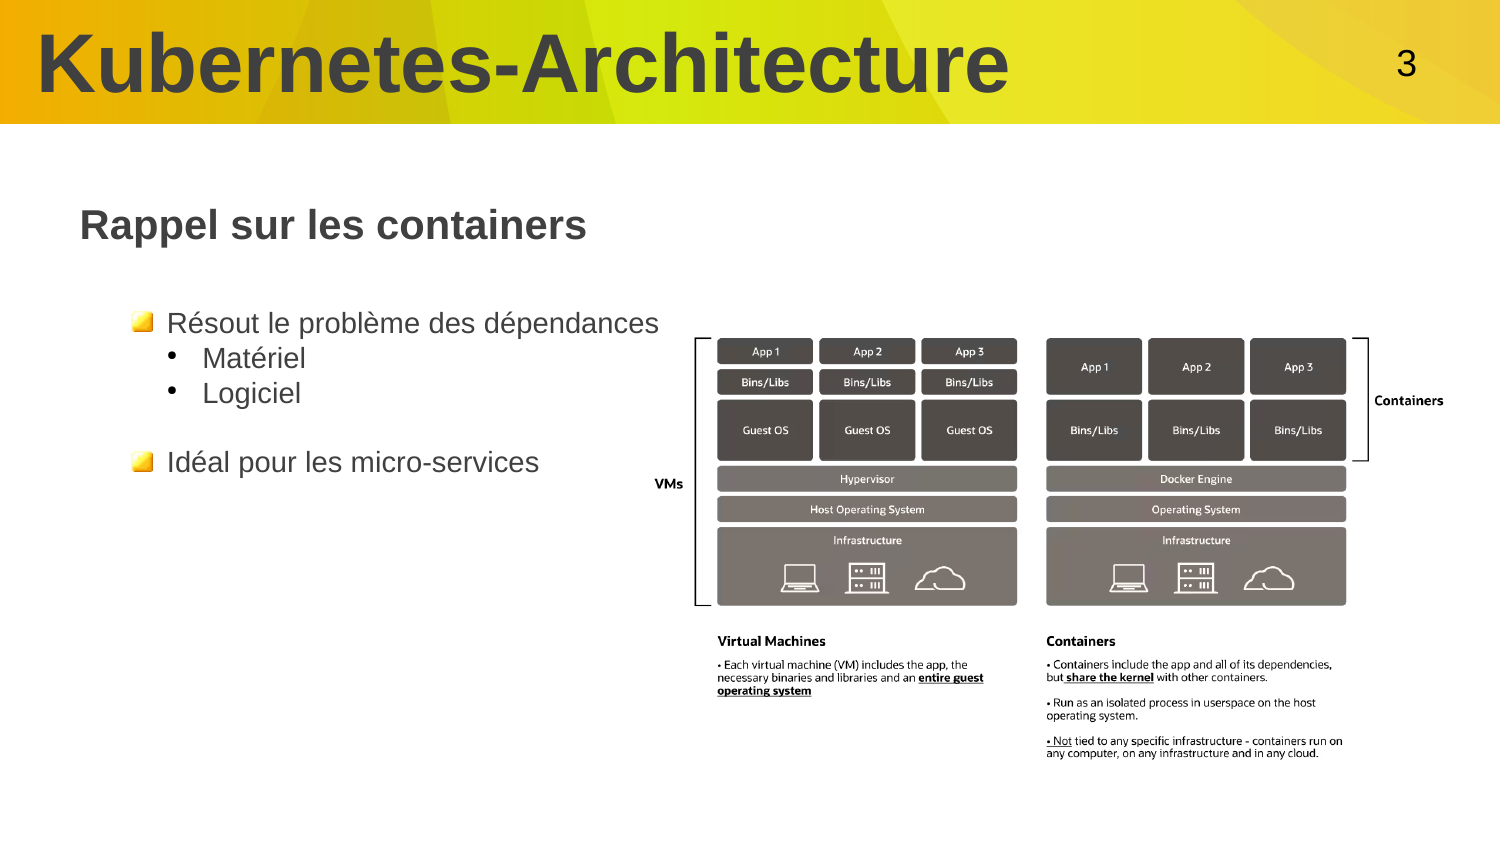

Kubernetes-Architecture
Rappel sur les containers
Résout le problème des dépendances
Matériel
Logiciel
Idéal pour les micro-services